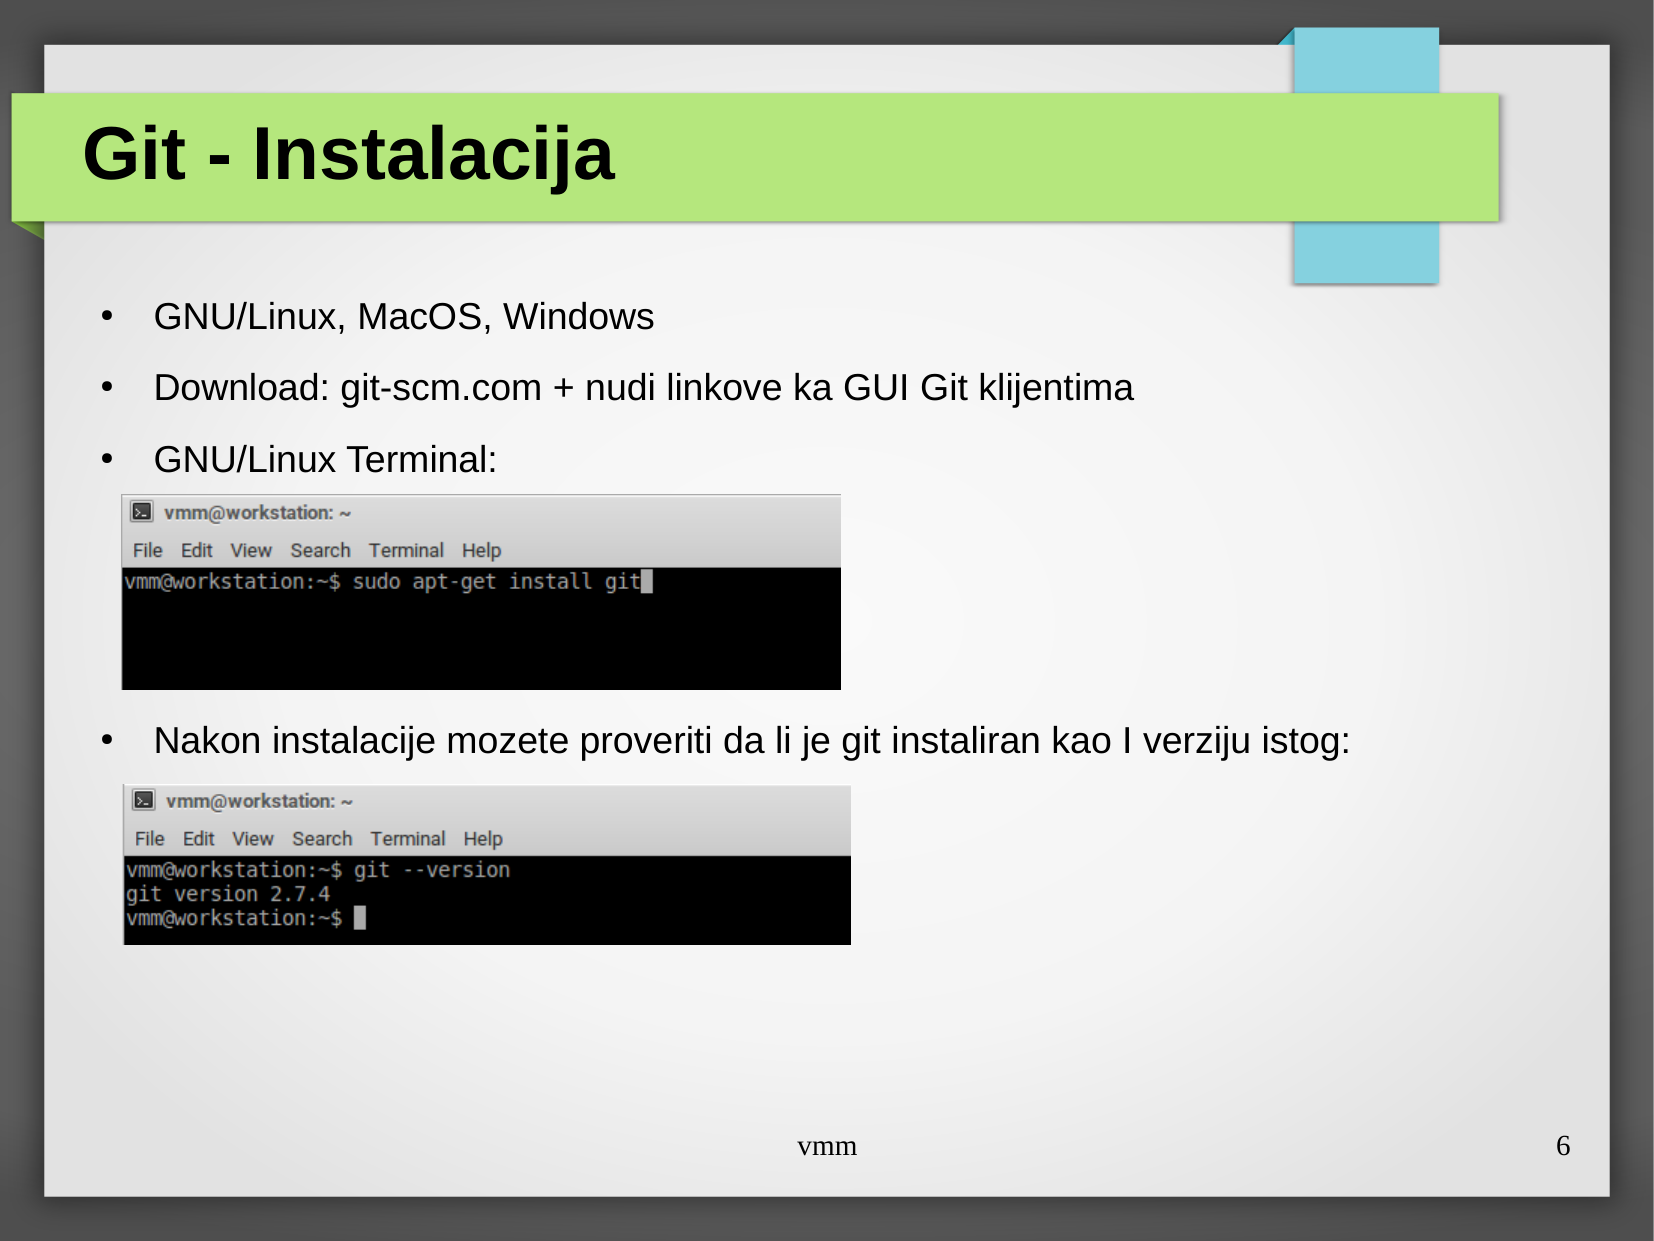

# Git - Instalacija
GNU/Linux, MacOS, Windows
Download: git-scm.com + nudi linkove ka GUI Git klijentima
GNU/Linux Terminal:
Nakon instalacije mozete proveriti da li je git instaliran kao I verziju istog:
vmm
6